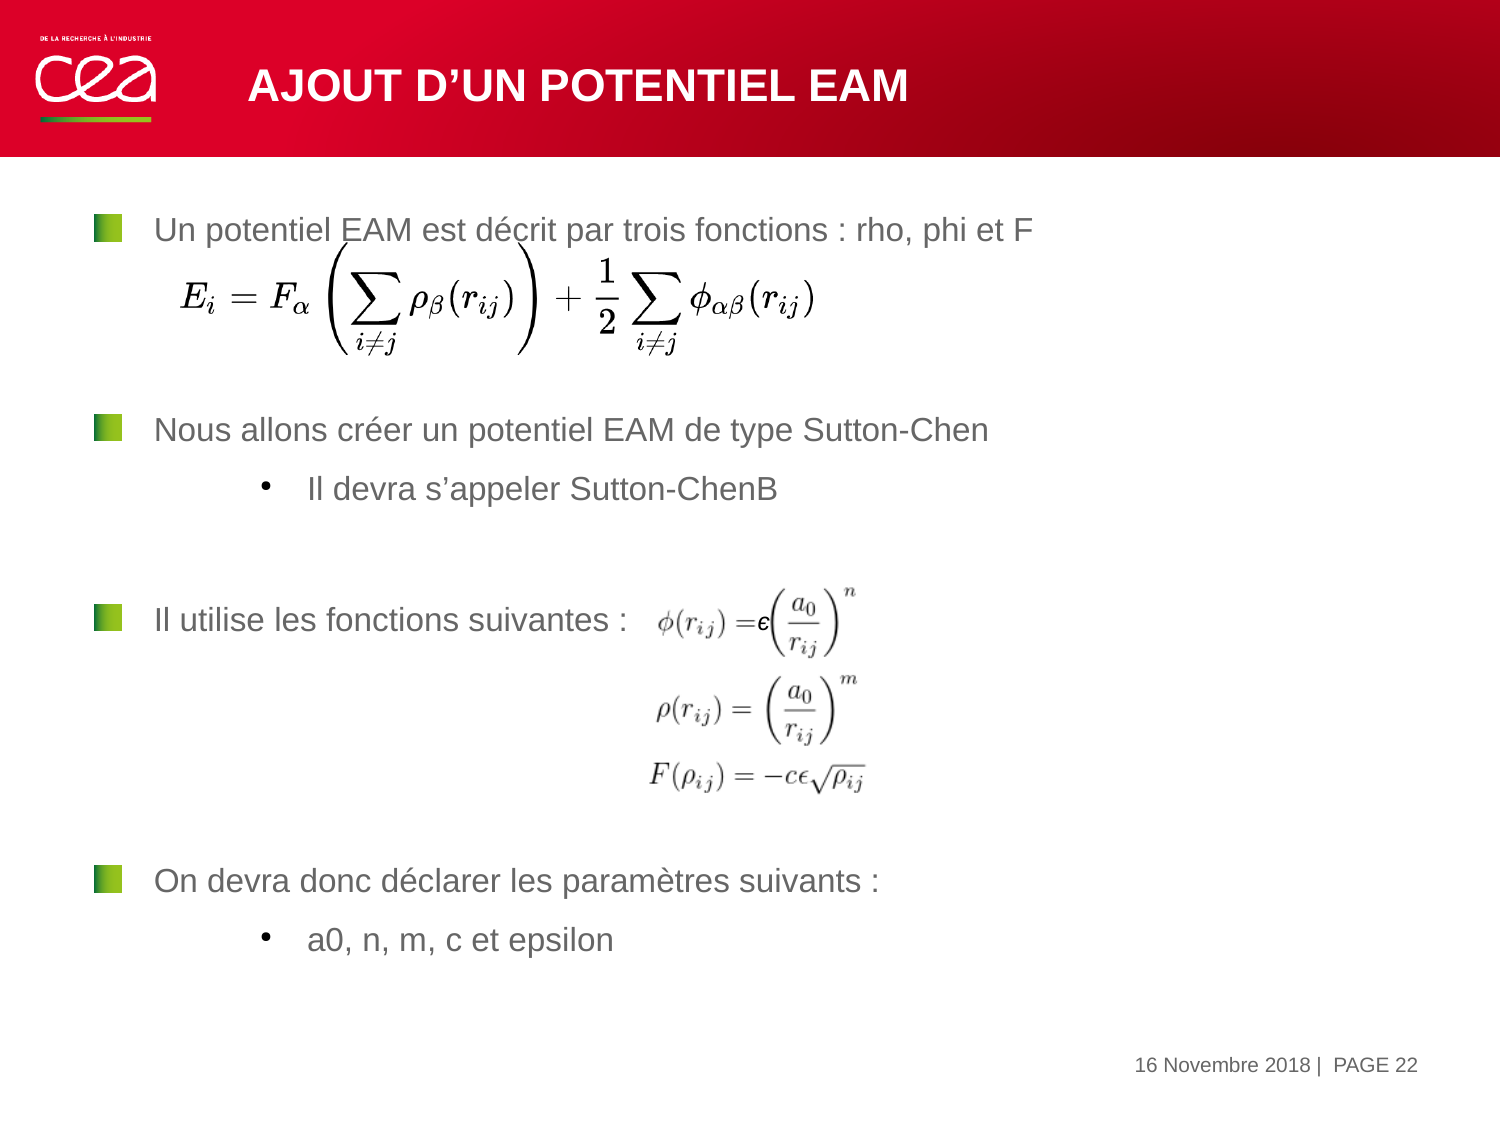

# Ajout d’un Potentiel EAM
Un potentiel EAM est décrit par trois fonctions : rho, phi et F
Nous allons créer un potentiel EAM de type Sutton-Chen
Il devra s’appeler Sutton-ChenB
Il utilise les fonctions suivantes :
On devra donc déclarer les paramètres suivants :
a0, n, m, c et epsilon
є
| PAGE
16 Novembre 2018